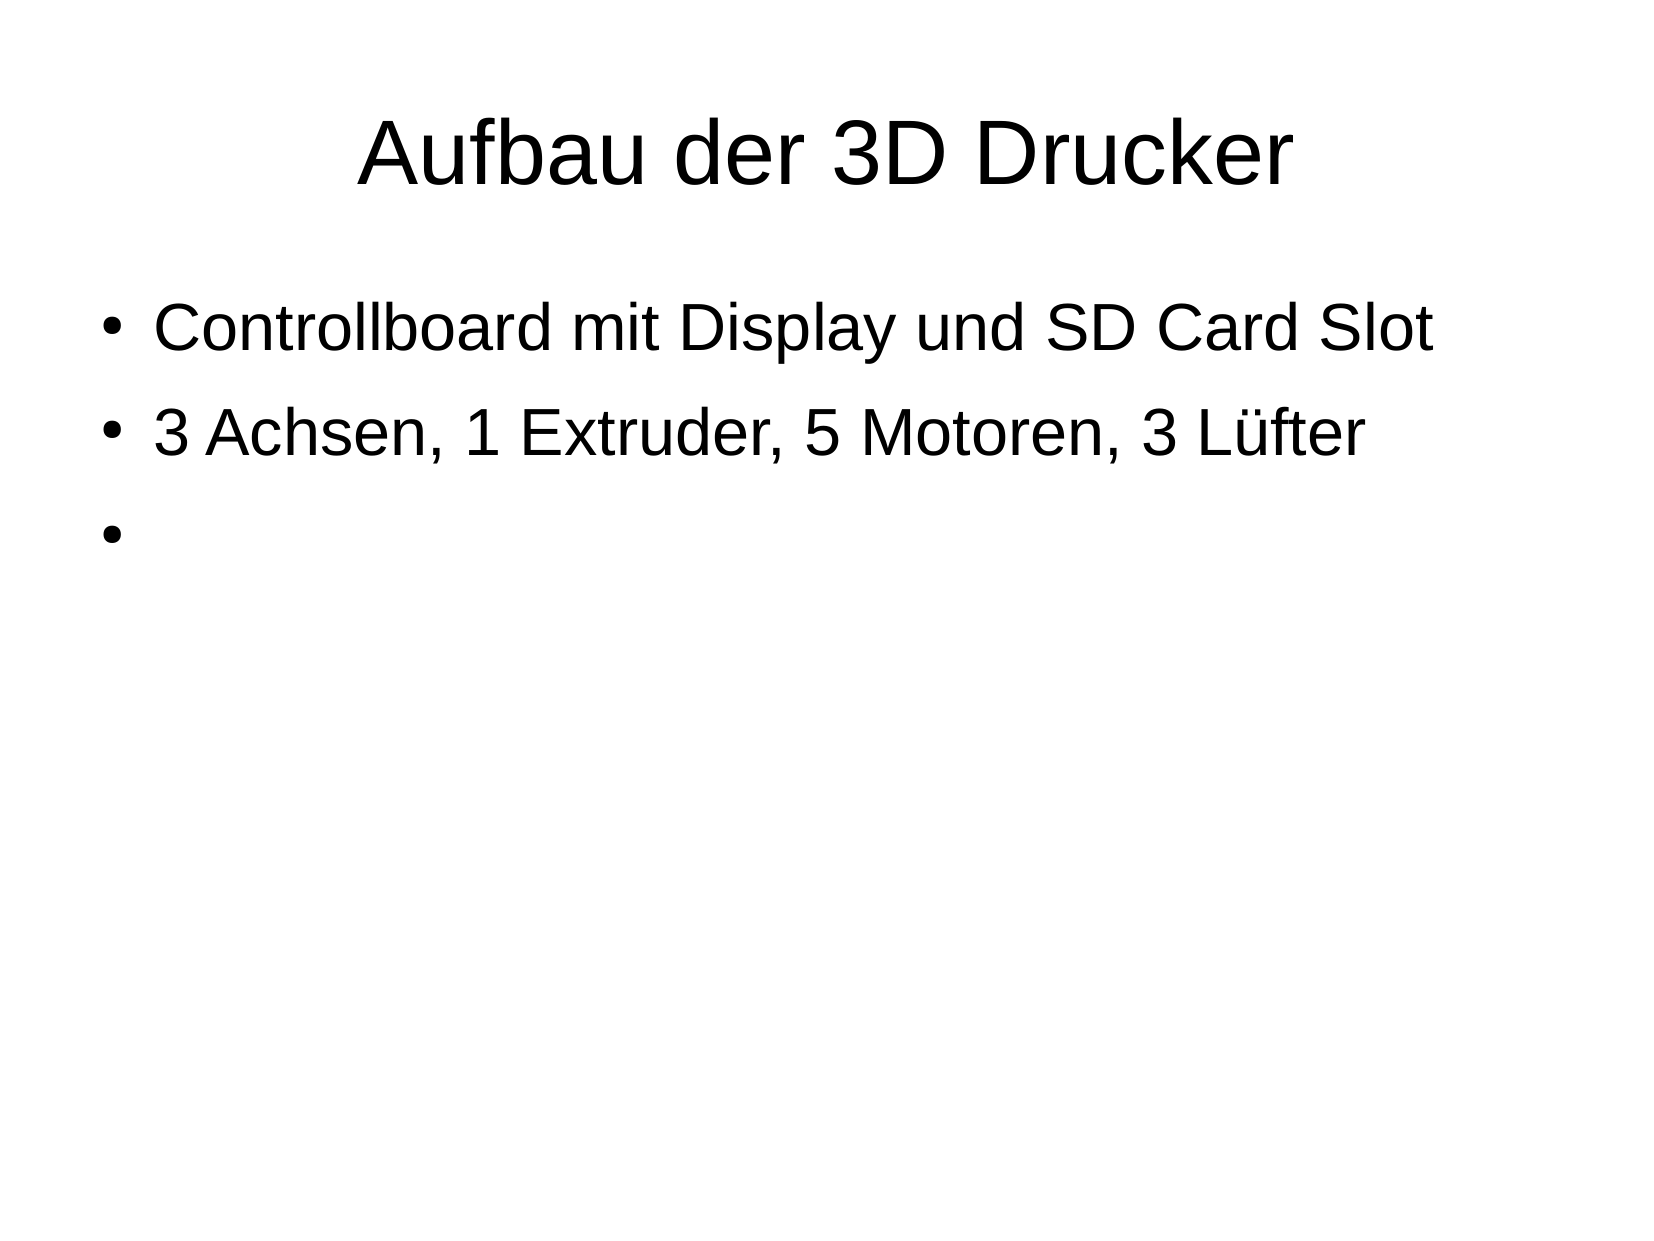

# Aufbau der 3D Drucker
Controllboard mit Display und SD Card Slot
3 Achsen, 1 Extruder, 5 Motoren, 3 Lüfter